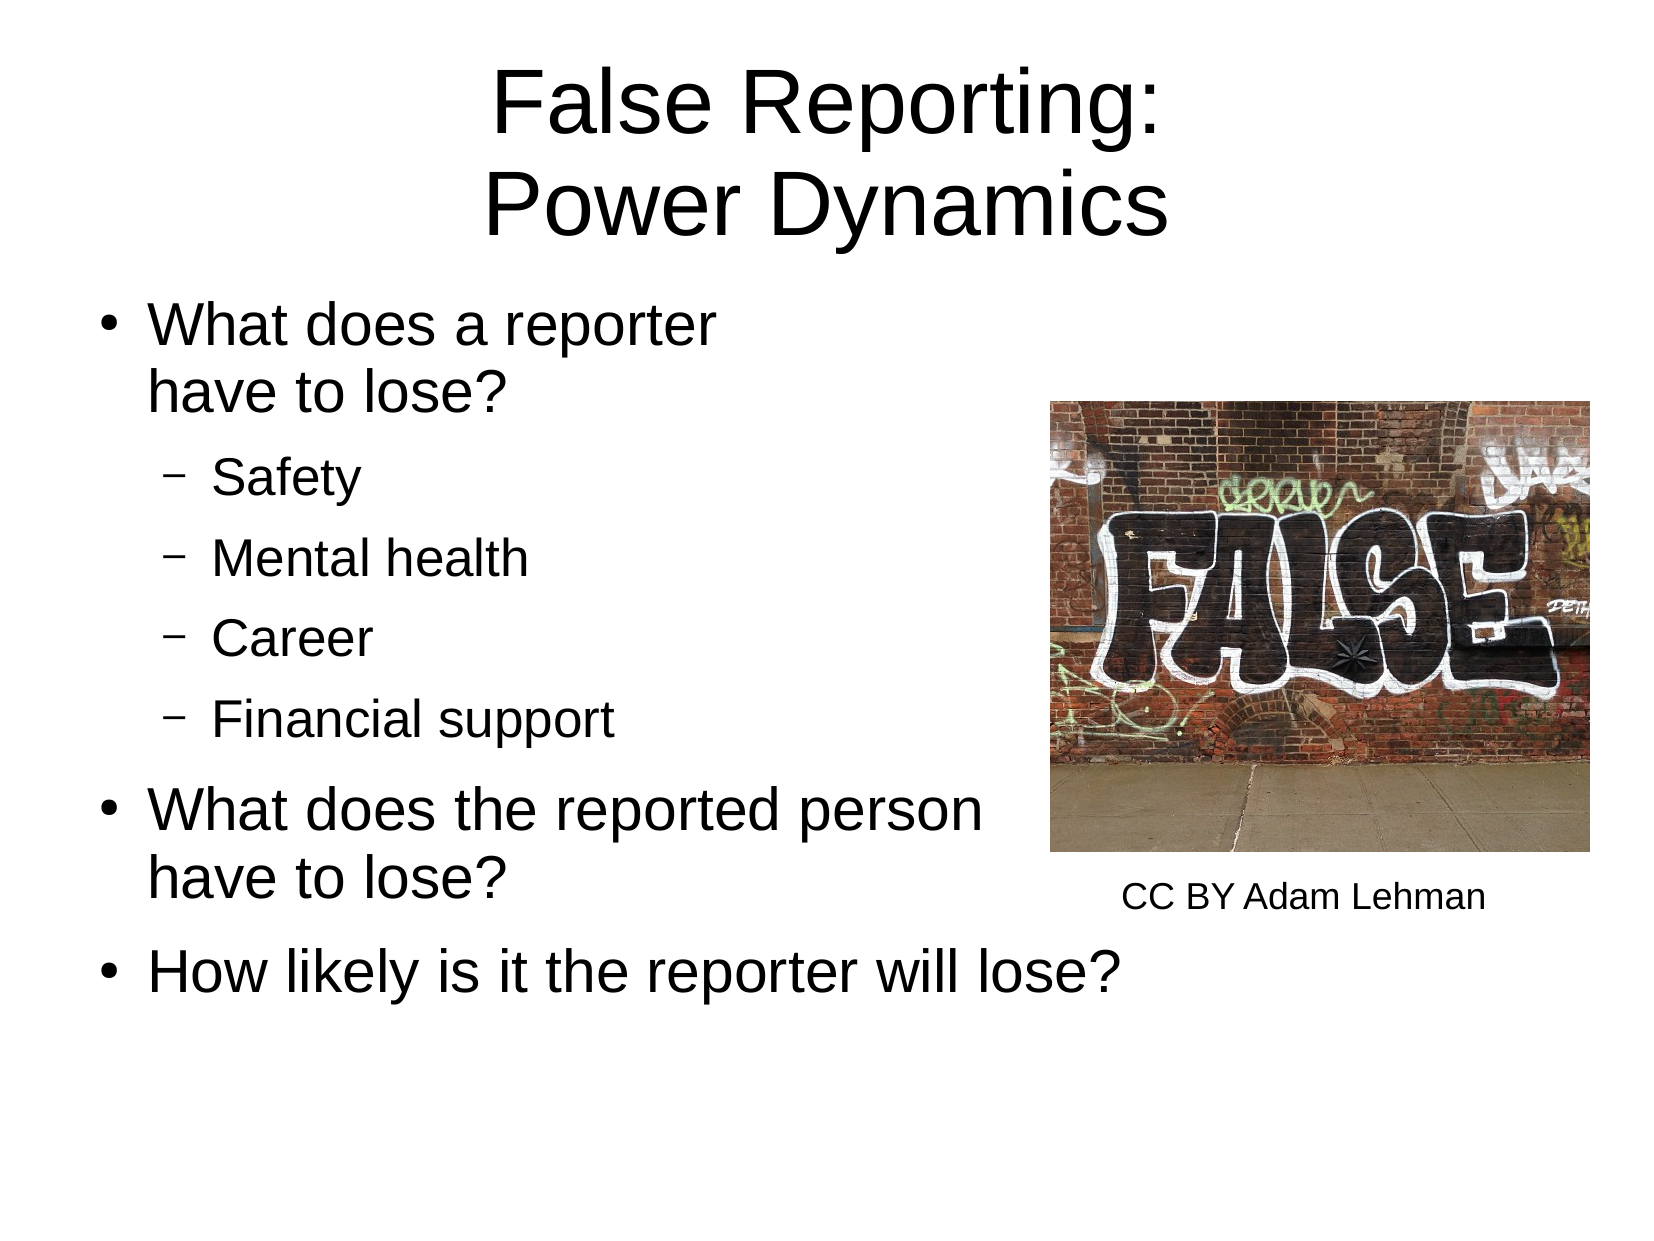

# False Reporting: Power Dynamics
What does a reporter
have to lose?
Safety
Mental health
Career
Financial support
What does the reported person
have to lose?
How likely is it the reporter will lose?
CC BY Adam Lehman